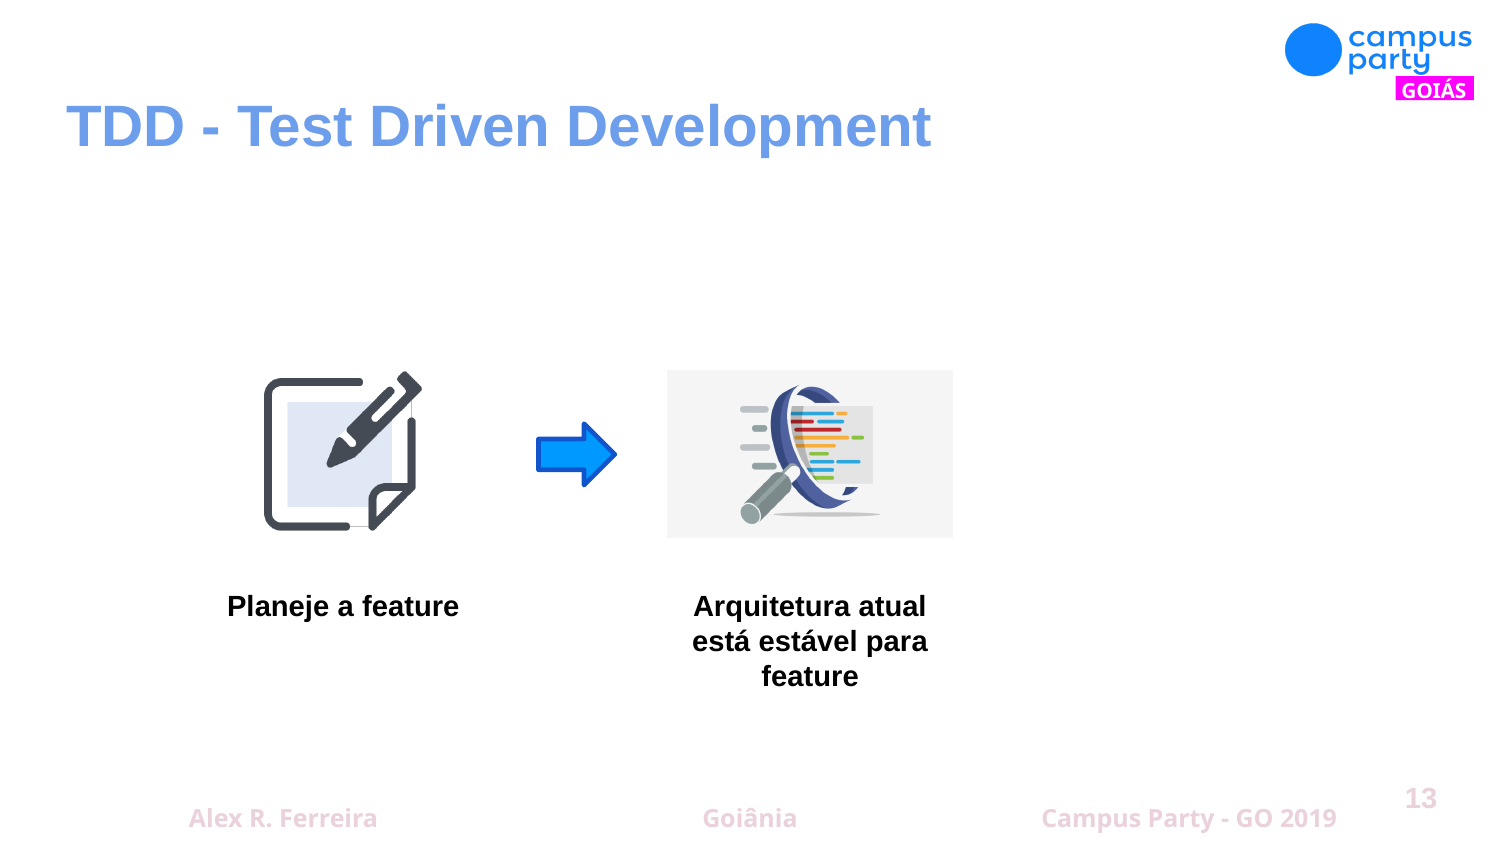

# TDD - Test Driven Development
Planeje a feature
Arquitetura atual está estável para feature